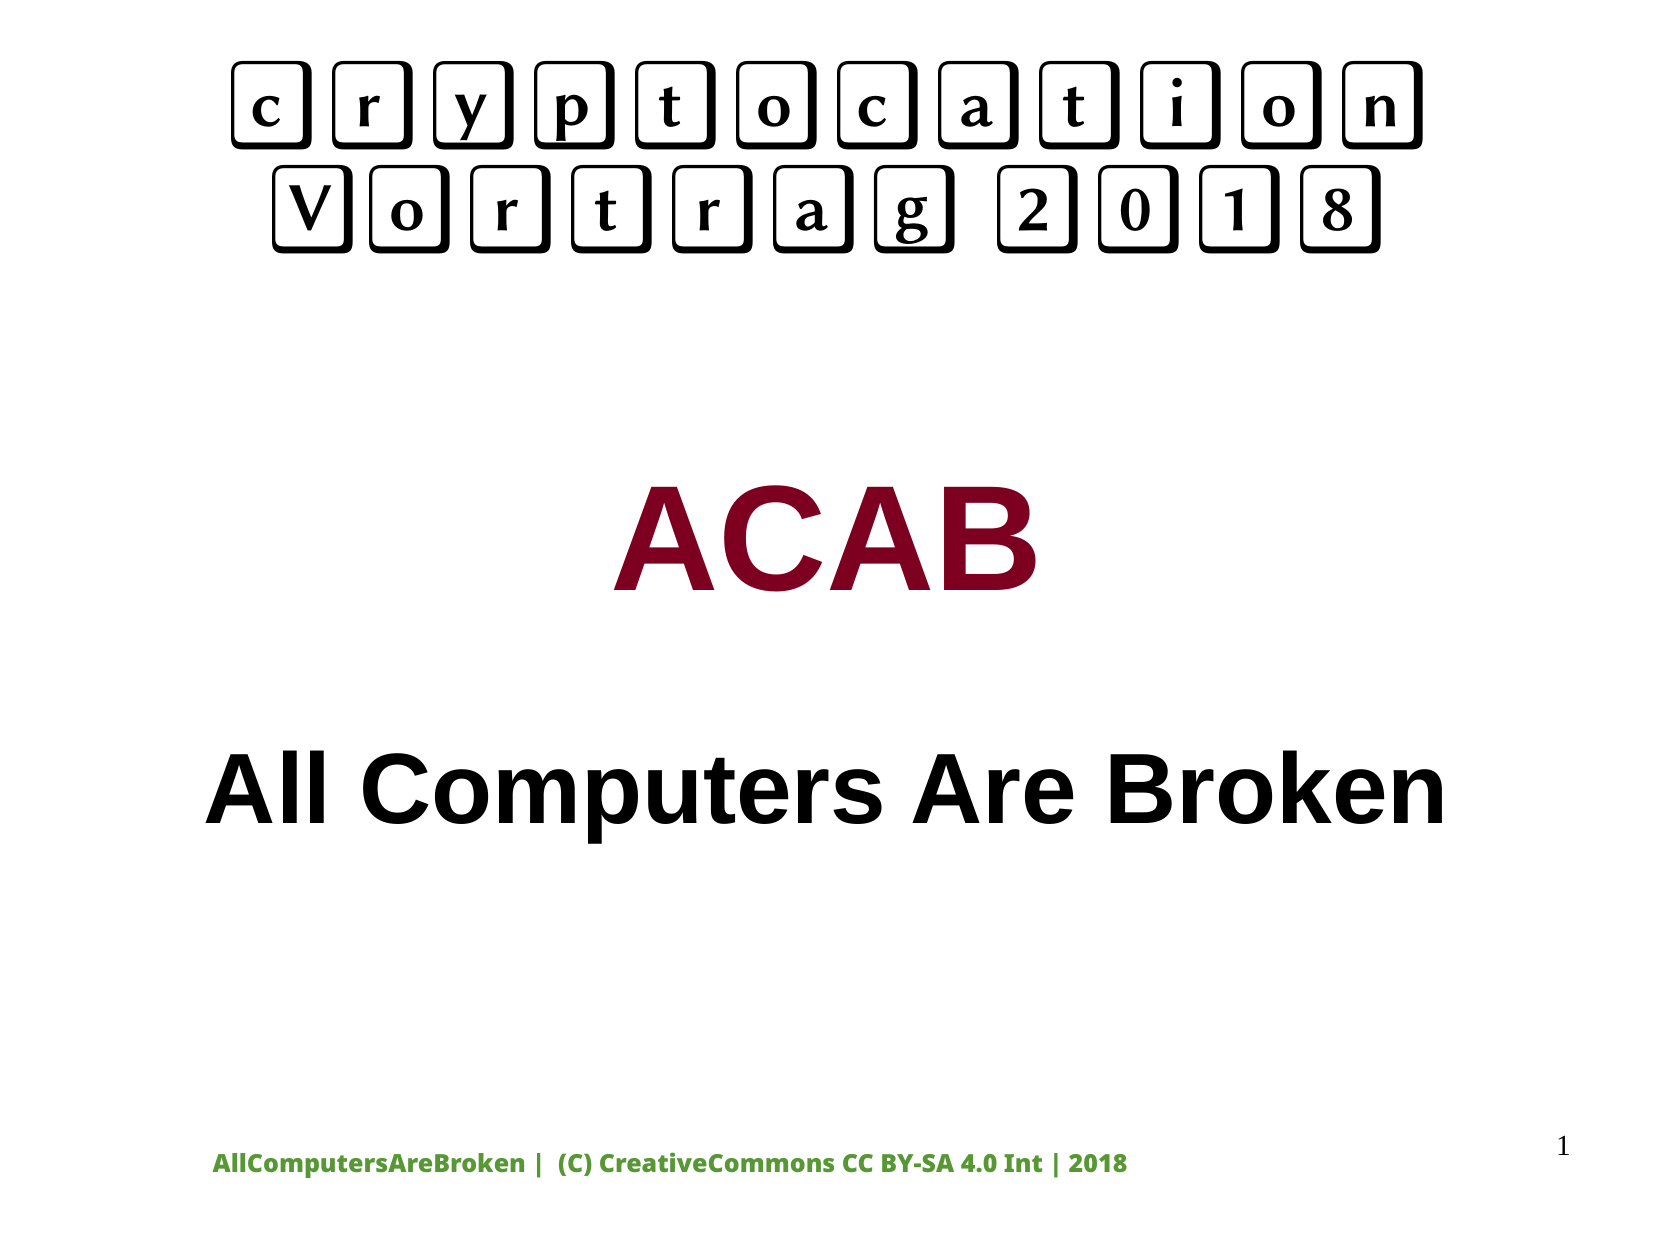

# cryptocation Vortrag 2018
ACAB
All Computers Are Broken
1
AllComputersAreBroken | benlason | (c) Creative Commons CC By-SA 4.0 Int